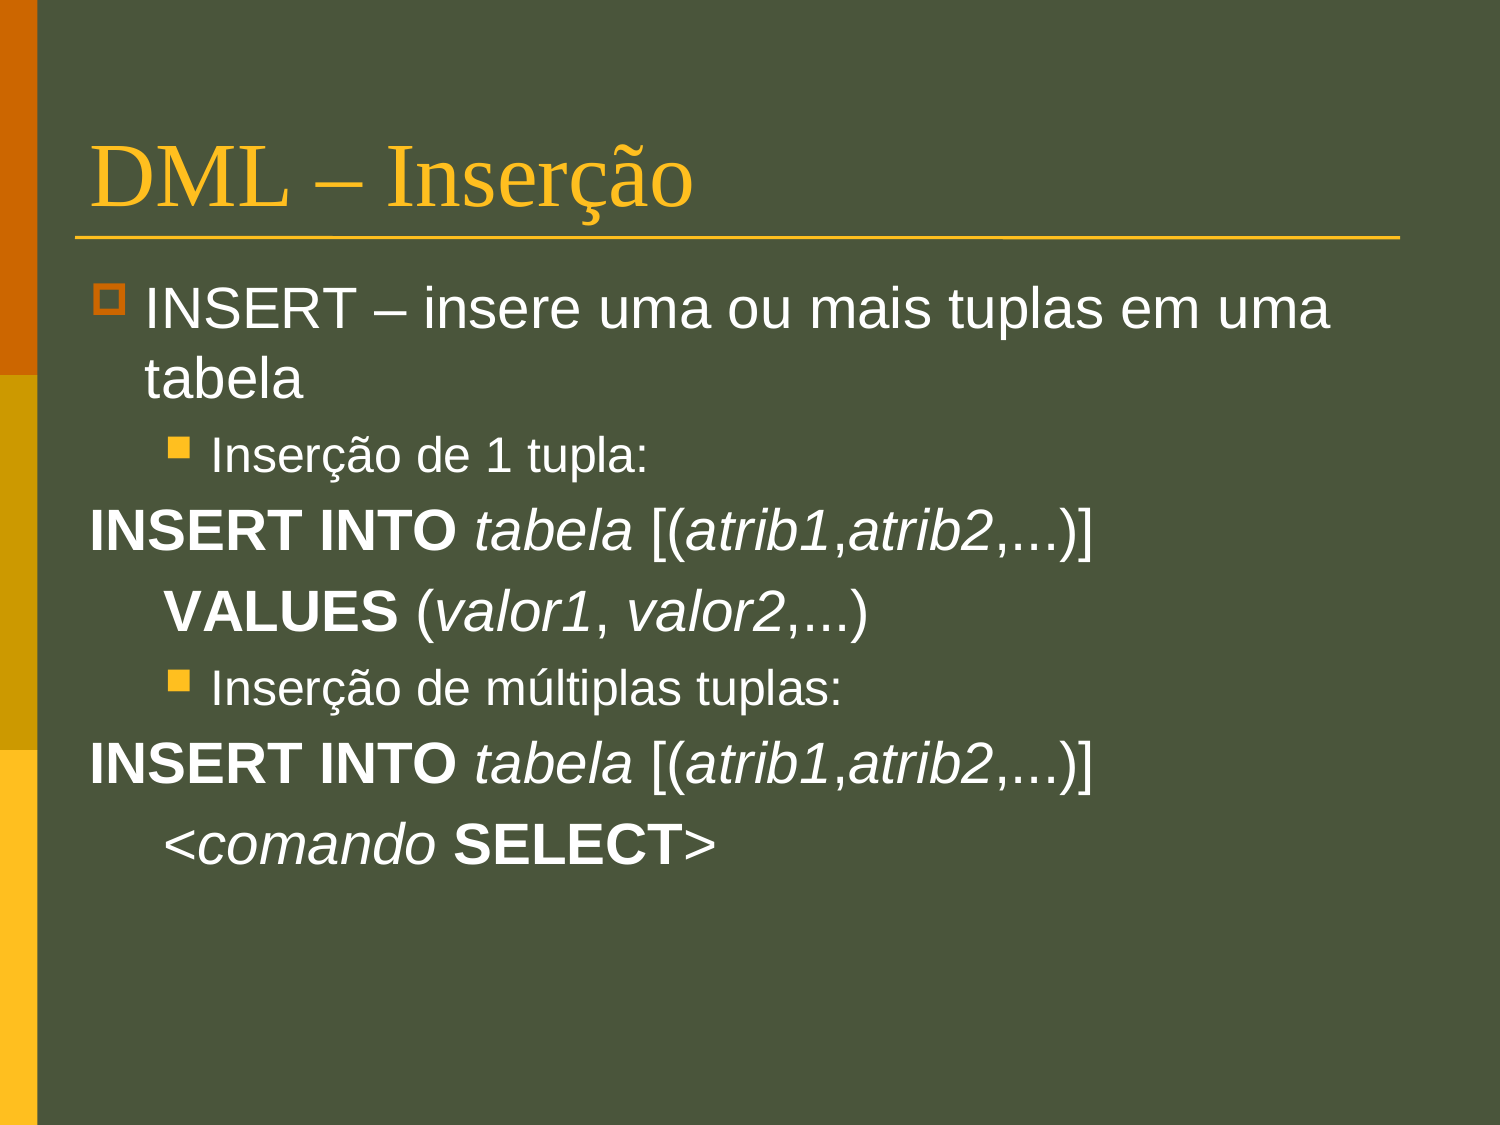

# DML – Inserção
INSERT – insere uma ou mais tuplas em uma tabela
Inserção de 1 tupla:
INSERT INTO tabela [(atrib1,atrib2,...)]
		VALUES (valor1, valor2,...)
Inserção de múltiplas tuplas:
INSERT INTO tabela [(atrib1,atrib2,...)]
		<comando SELECT>